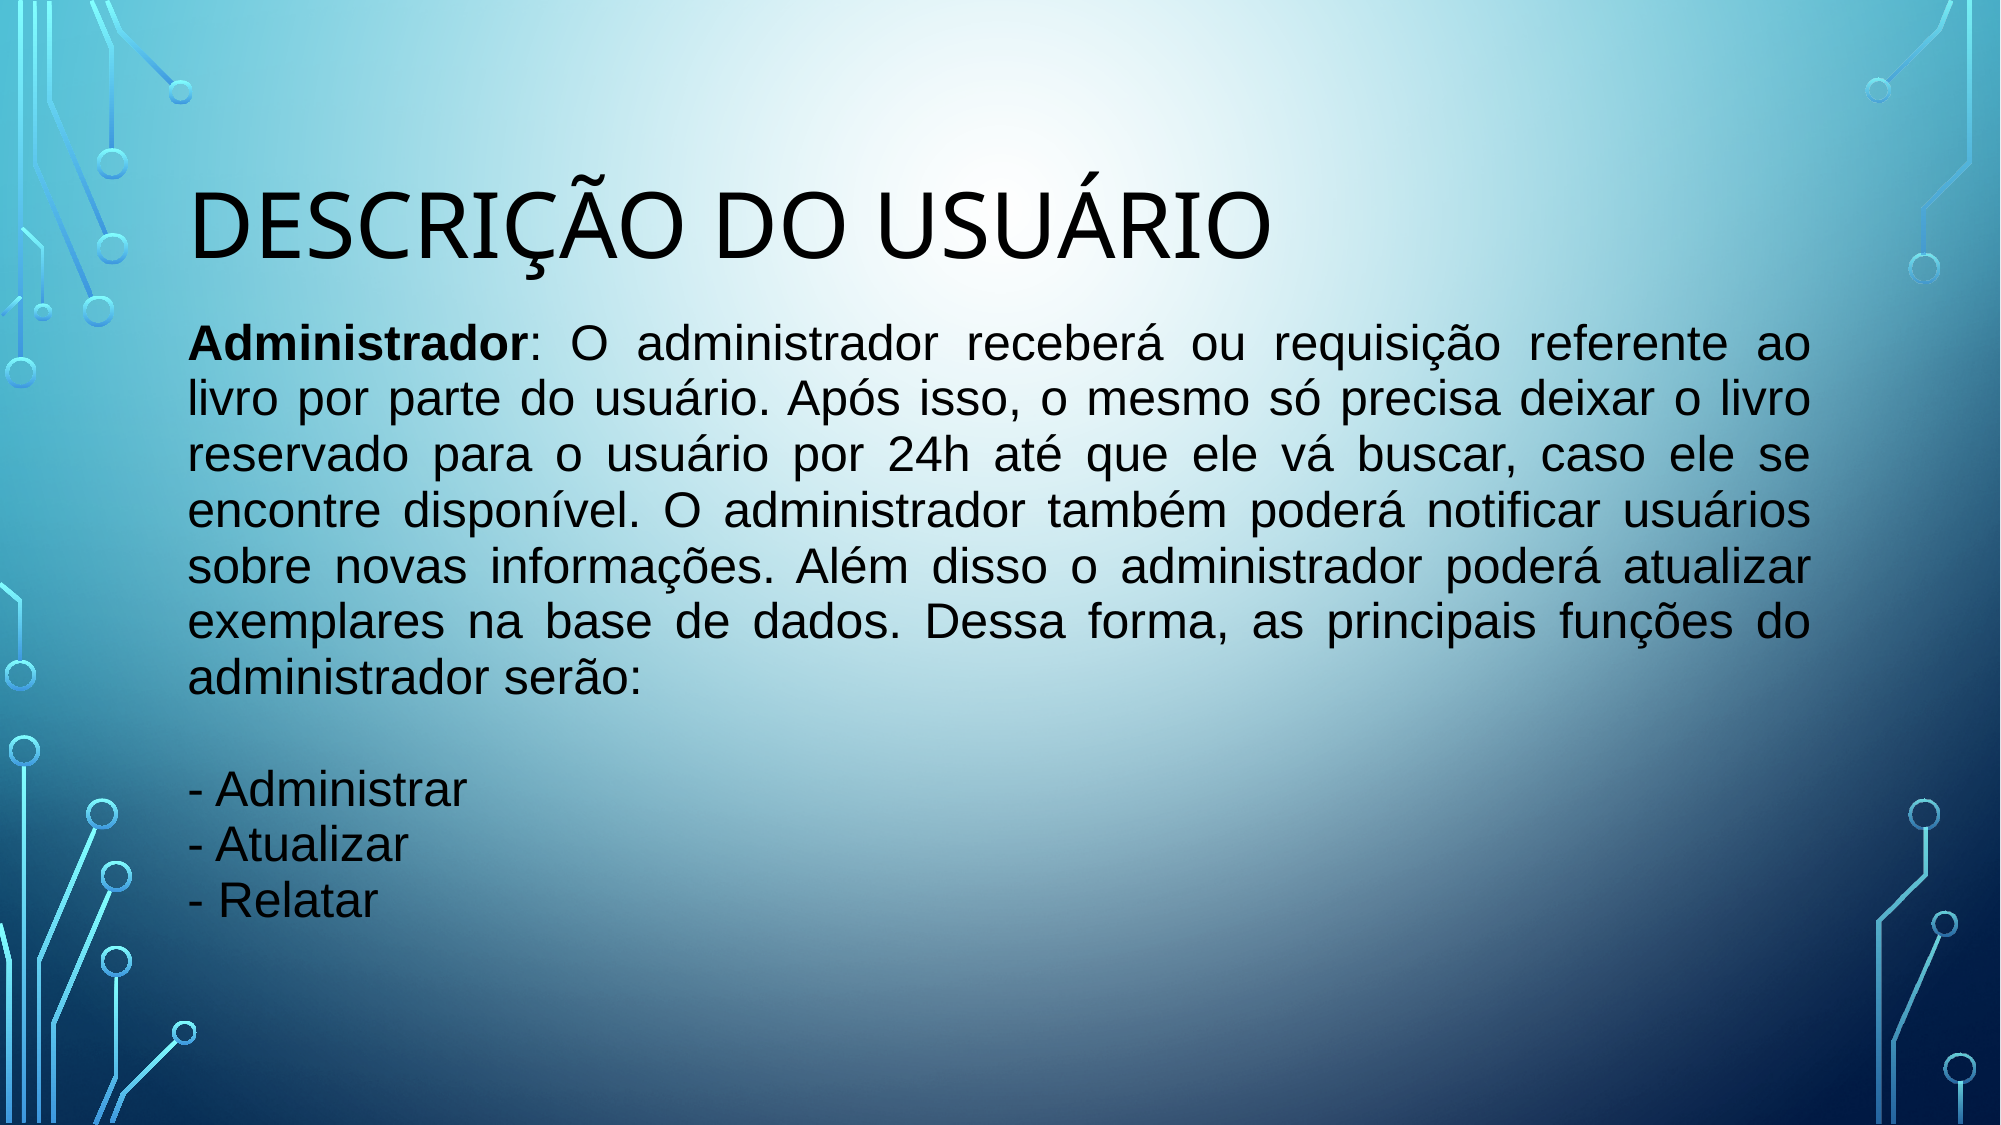

# DESCRIÇÃO DO USUÁRIO
Administrador: O administrador receberá ou requisição referente ao livro por parte do usuário. Após isso, o mesmo só precisa deixar o livro reservado para o usuário por 24h até que ele vá buscar, caso ele se encontre disponível. O administrador também poderá notificar usuários sobre novas informações. Além disso o administrador poderá atualizar exemplares na base de dados. Dessa forma, as principais funções do administrador serão:
- Administrar
- Atualizar
- Relatar